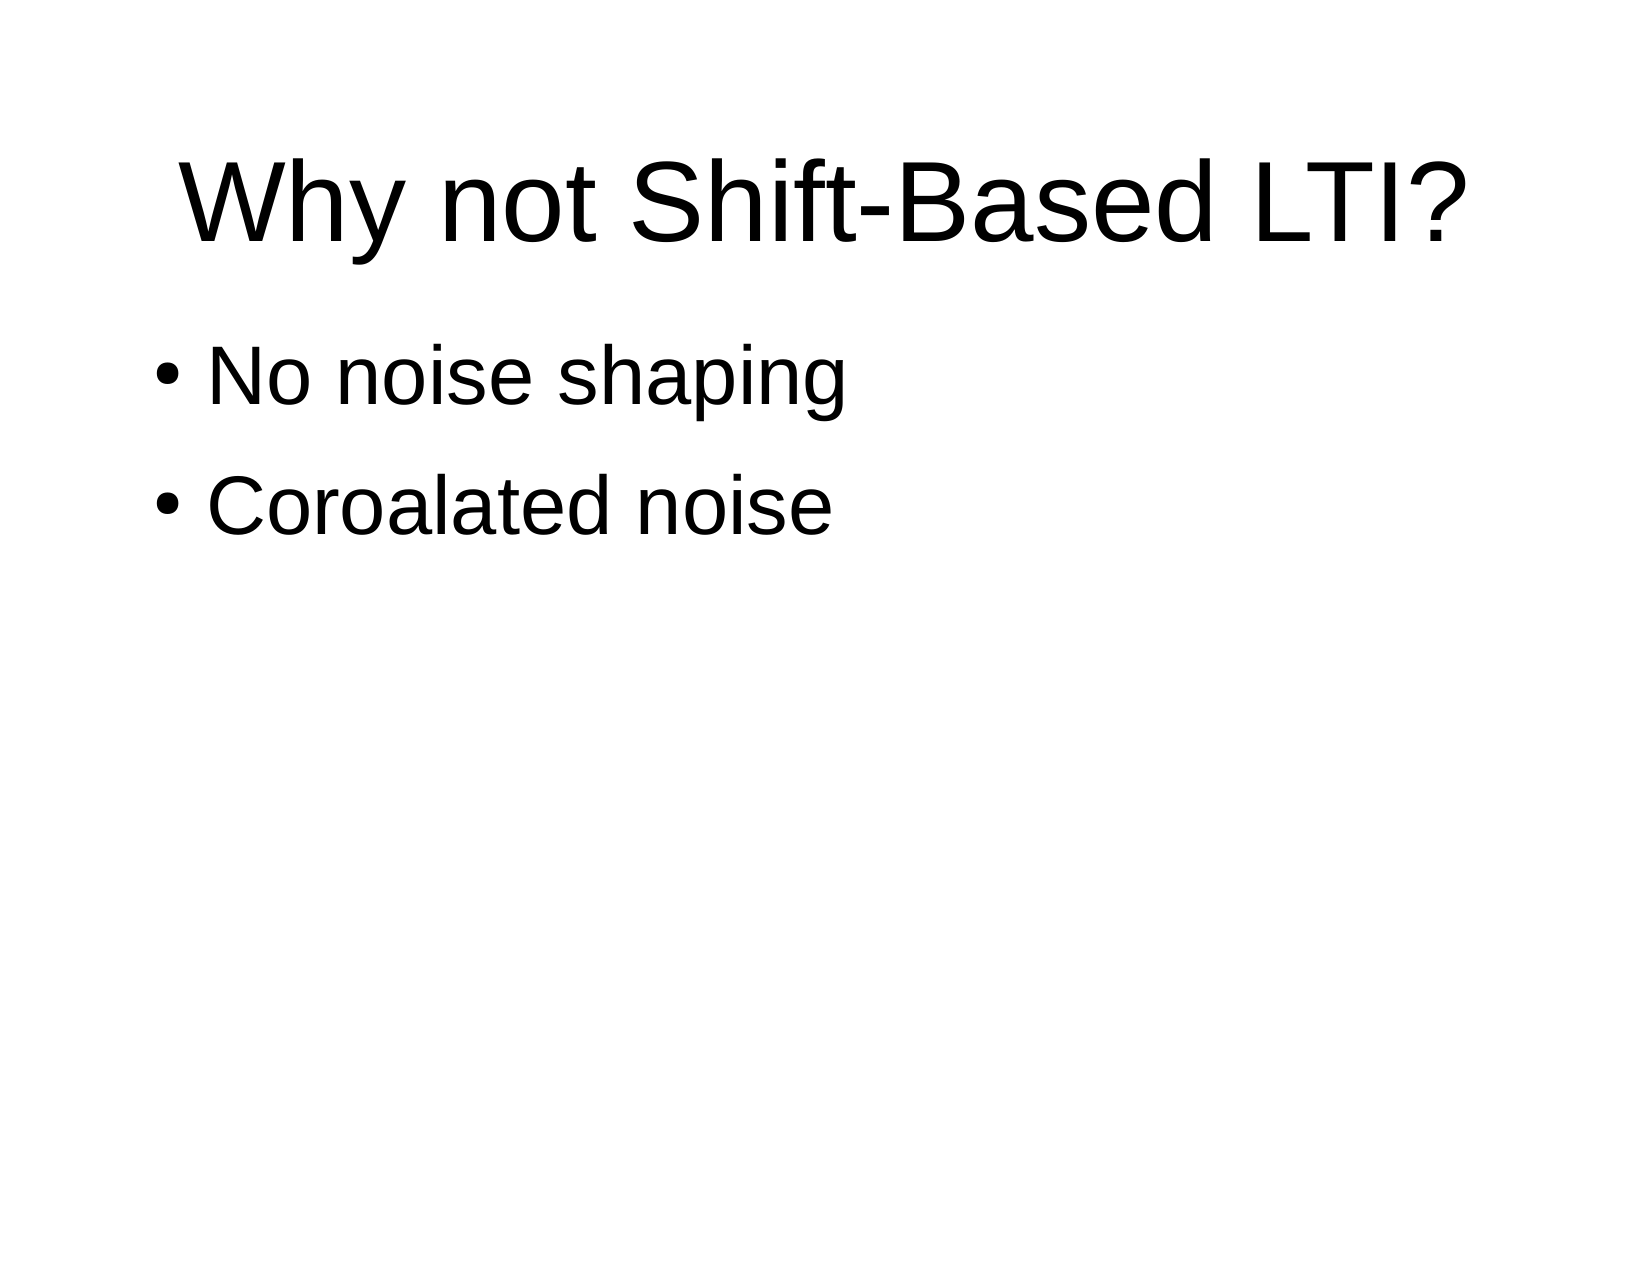

# Why not Shift-Based LTI?
No noise shaping
Coroalated noise